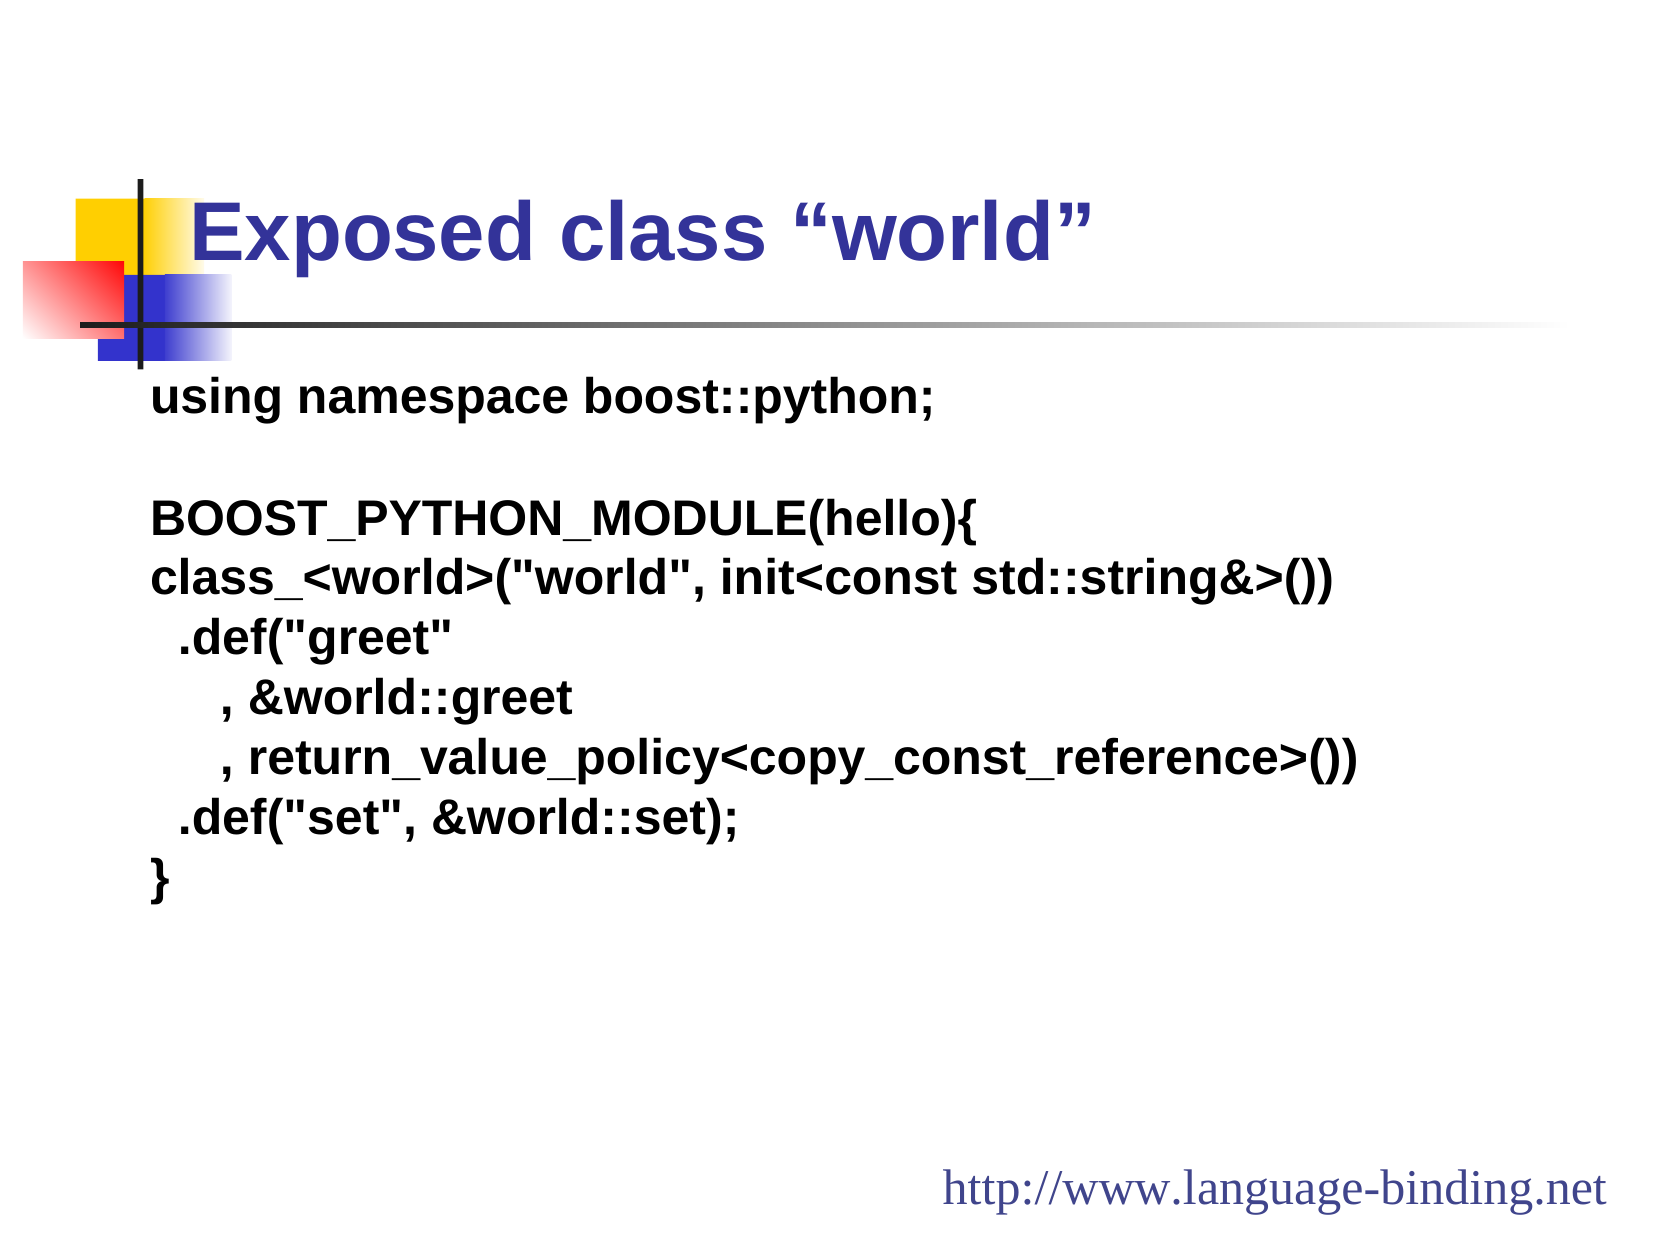

# Exposed class “world”
using namespace boost::python;
BOOST_PYTHON_MODULE(hello){
class_<world>("world", init<const std::string&>())
 .def("greet"
 , &world::greet
 , return_value_policy<copy_const_reference>())
 .def("set", &world::set);
}
http://www.language-binding.net